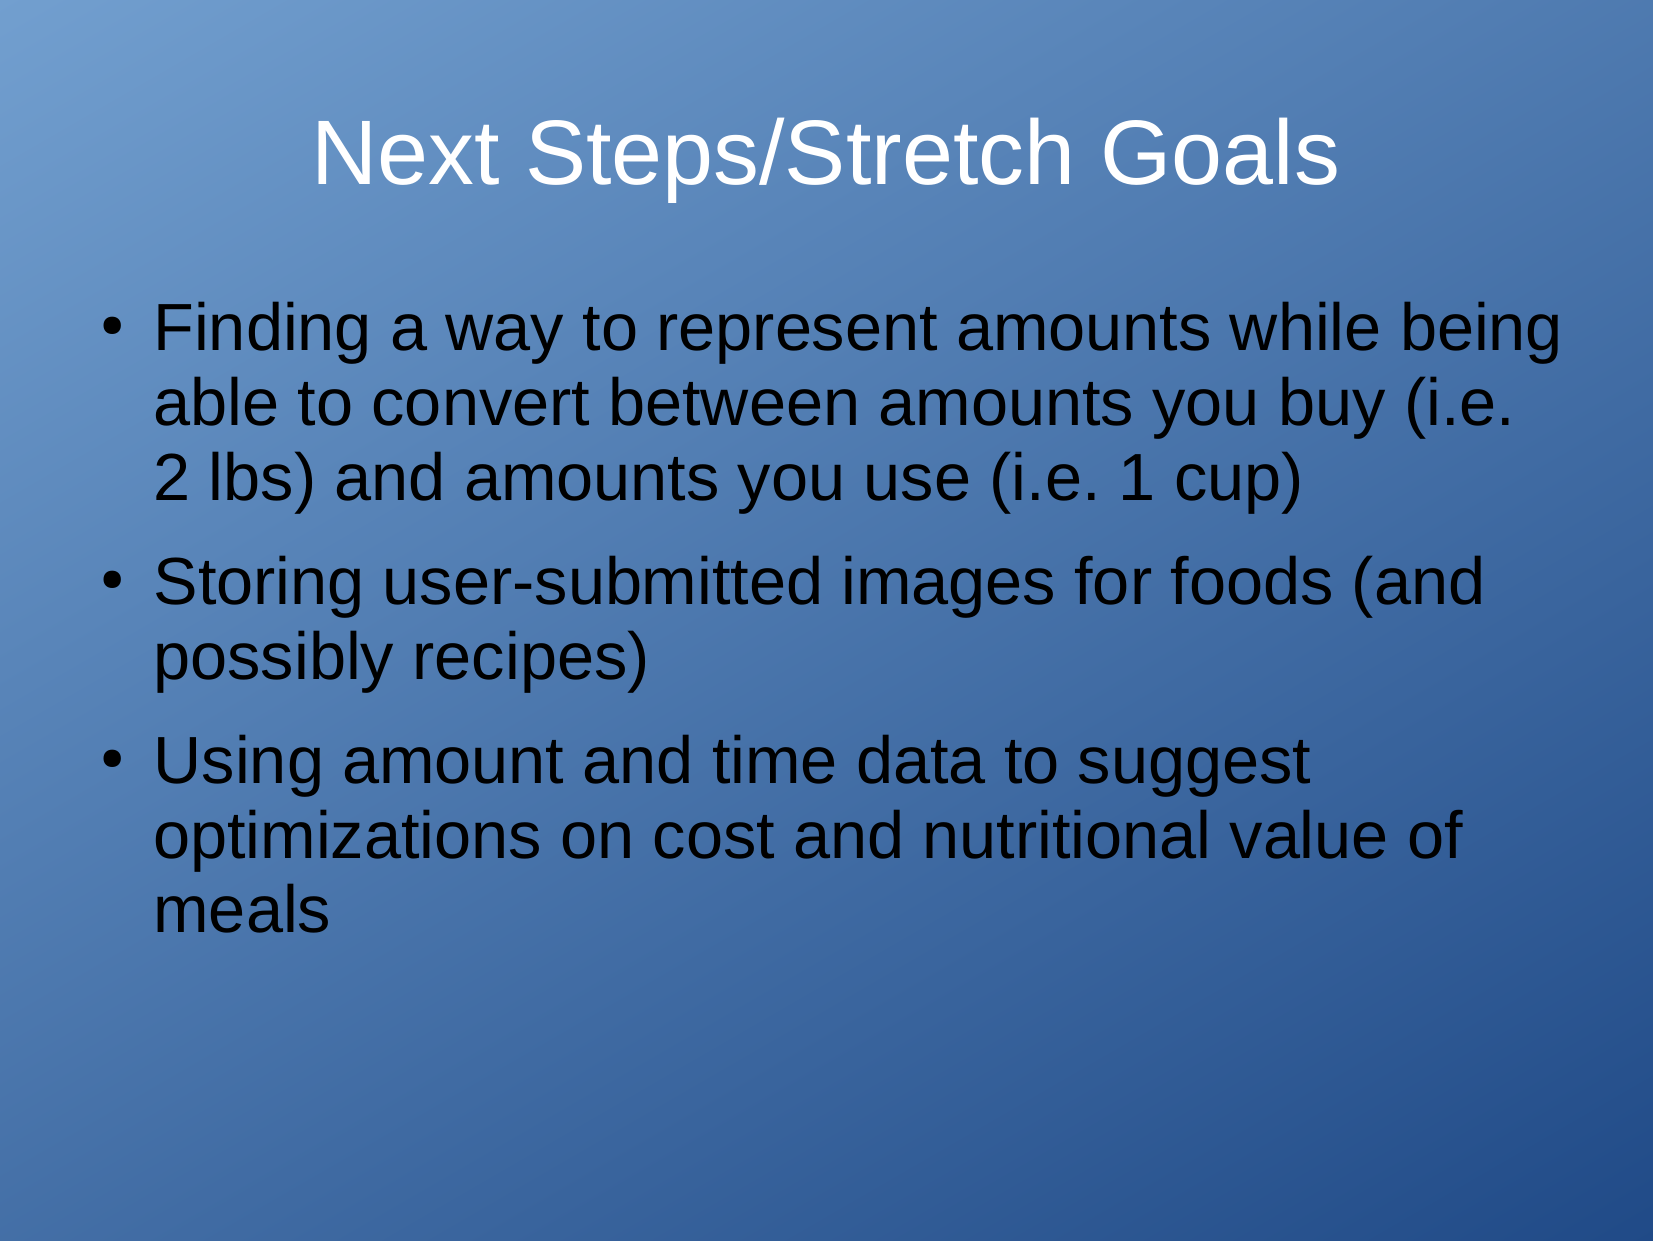

# Next Steps/Stretch Goals
Finding a way to represent amounts while being able to convert between amounts you buy (i.e. 2 lbs) and amounts you use (i.e. 1 cup)
Storing user-submitted images for foods (and possibly recipes)
Using amount and time data to suggest optimizations on cost and nutritional value of meals